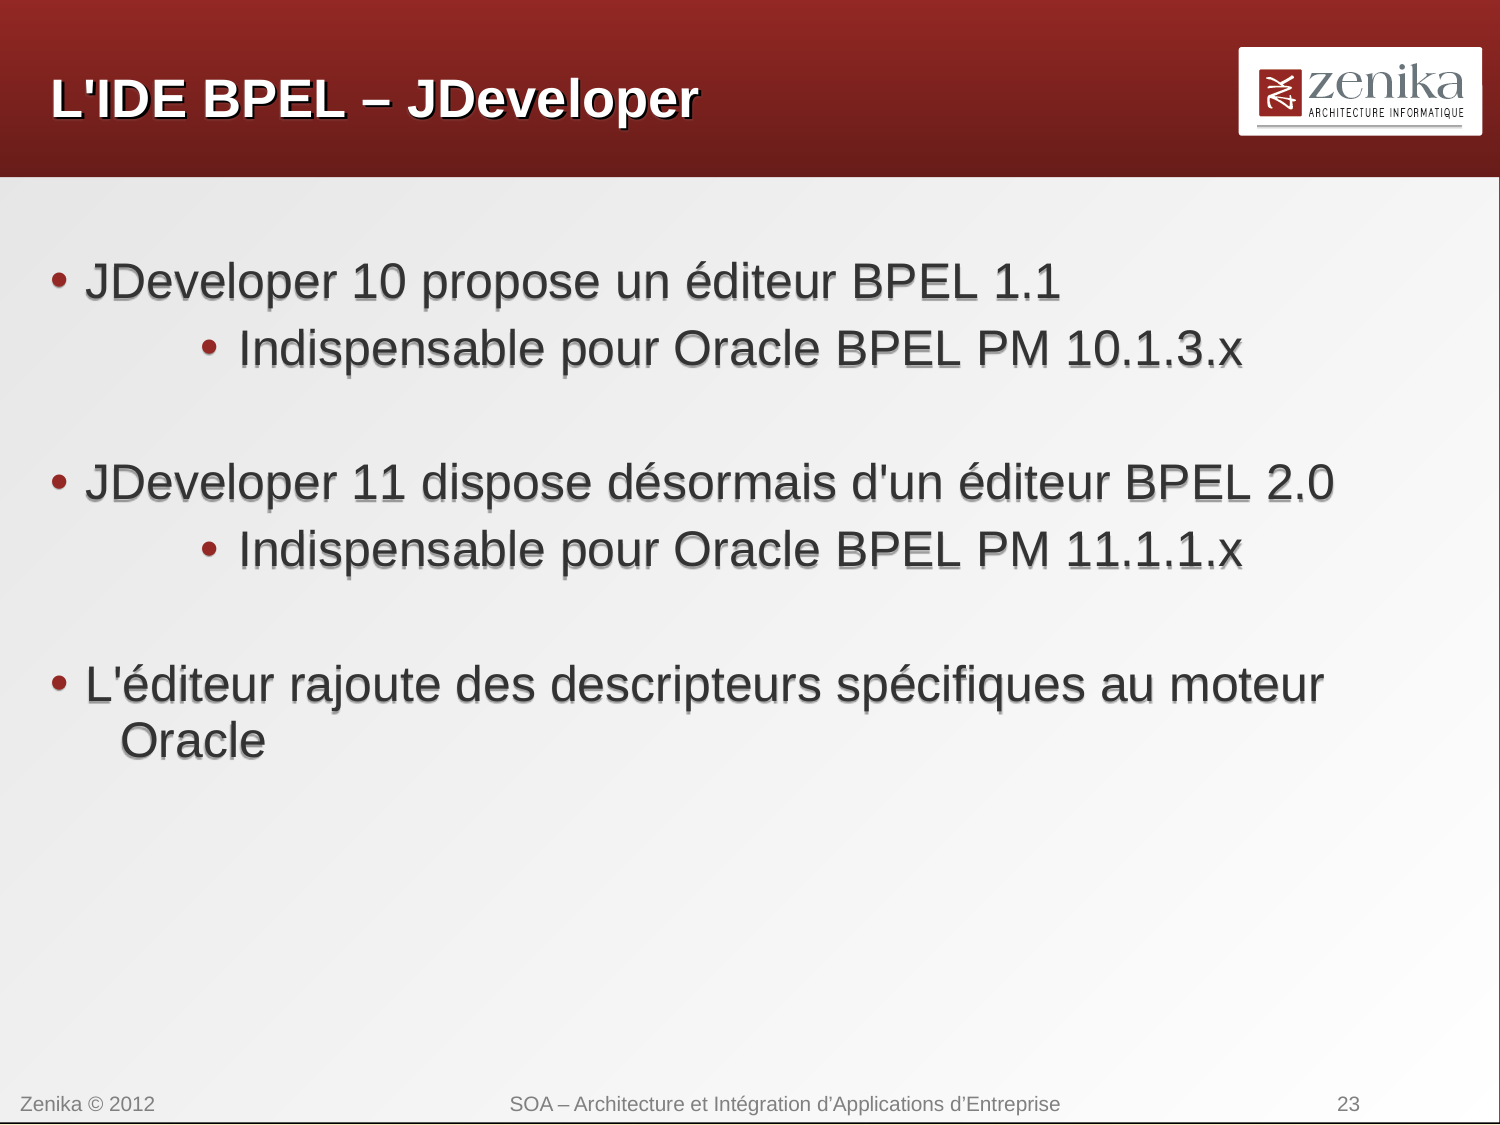

# L'IDE BPEL – JDeveloper
JDeveloper 10 propose un éditeur BPEL 1.1
Indispensable pour Oracle BPEL PM 10.1.3.x
JDeveloper 11 dispose désormais d'un éditeur BPEL 2.0
Indispensable pour Oracle BPEL PM 11.1.1.x
L'éditeur rajoute des descripteurs spécifiques au moteur Oracle